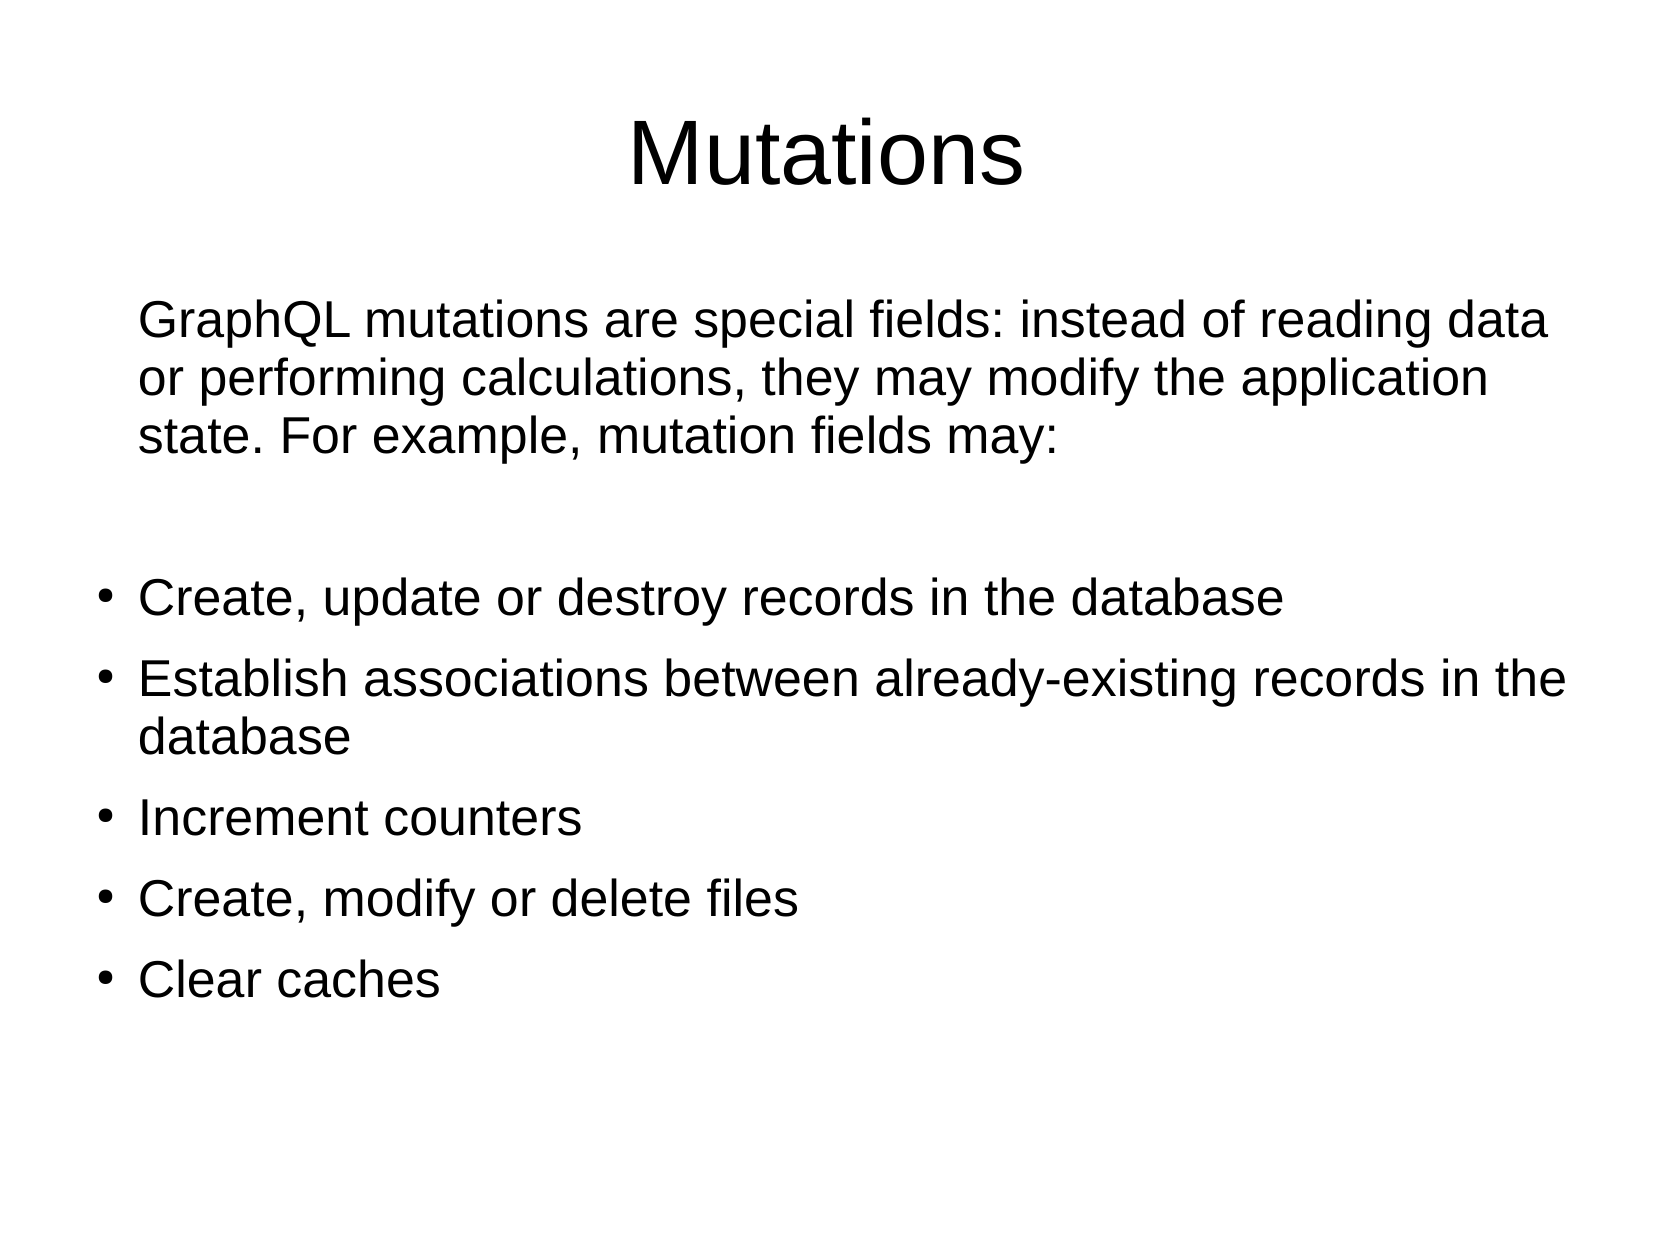

# Mutations
GraphQL mutations are special fields: instead of reading data or performing calculations, they may modify the application state. For example, mutation fields may:
Create, update or destroy records in the database
Establish associations between already-existing records in the database
Increment counters
Create, modify or delete files
Clear caches